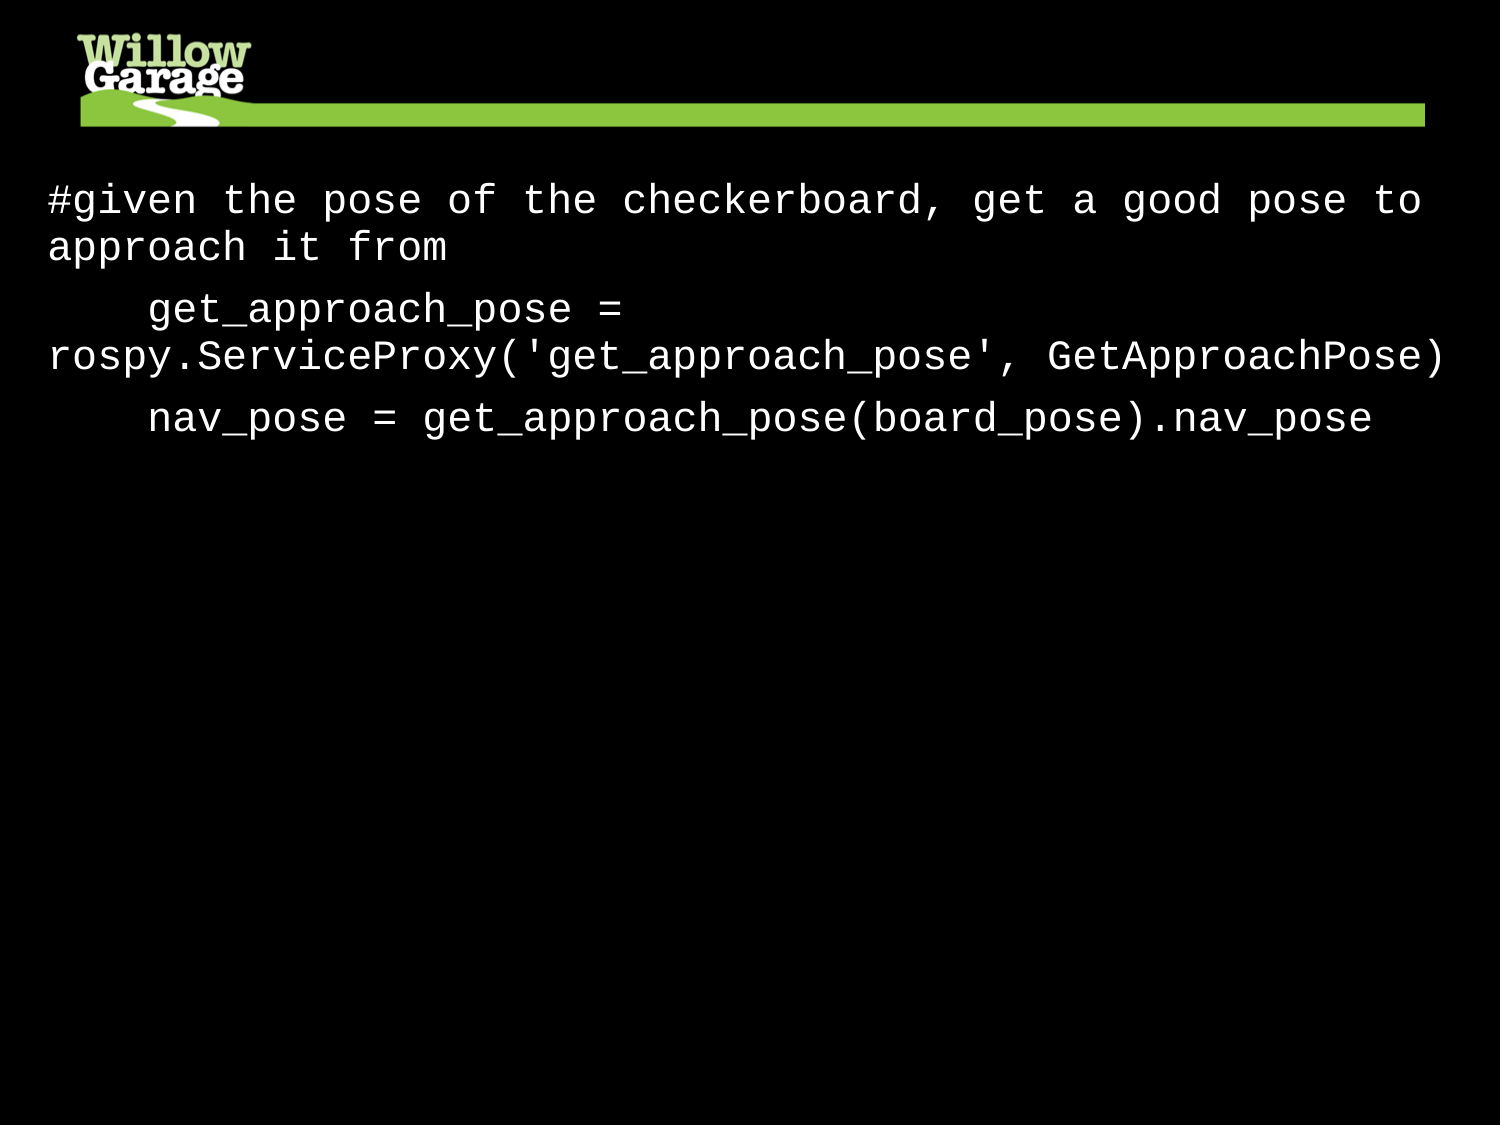

# #given the pose of the checkerboard, get a good pose to approach it from
 get_approach_pose = rospy.ServiceProxy('get_approach_pose', GetApproachPose)
 nav_pose = get_approach_pose(board_pose).nav_pose
20